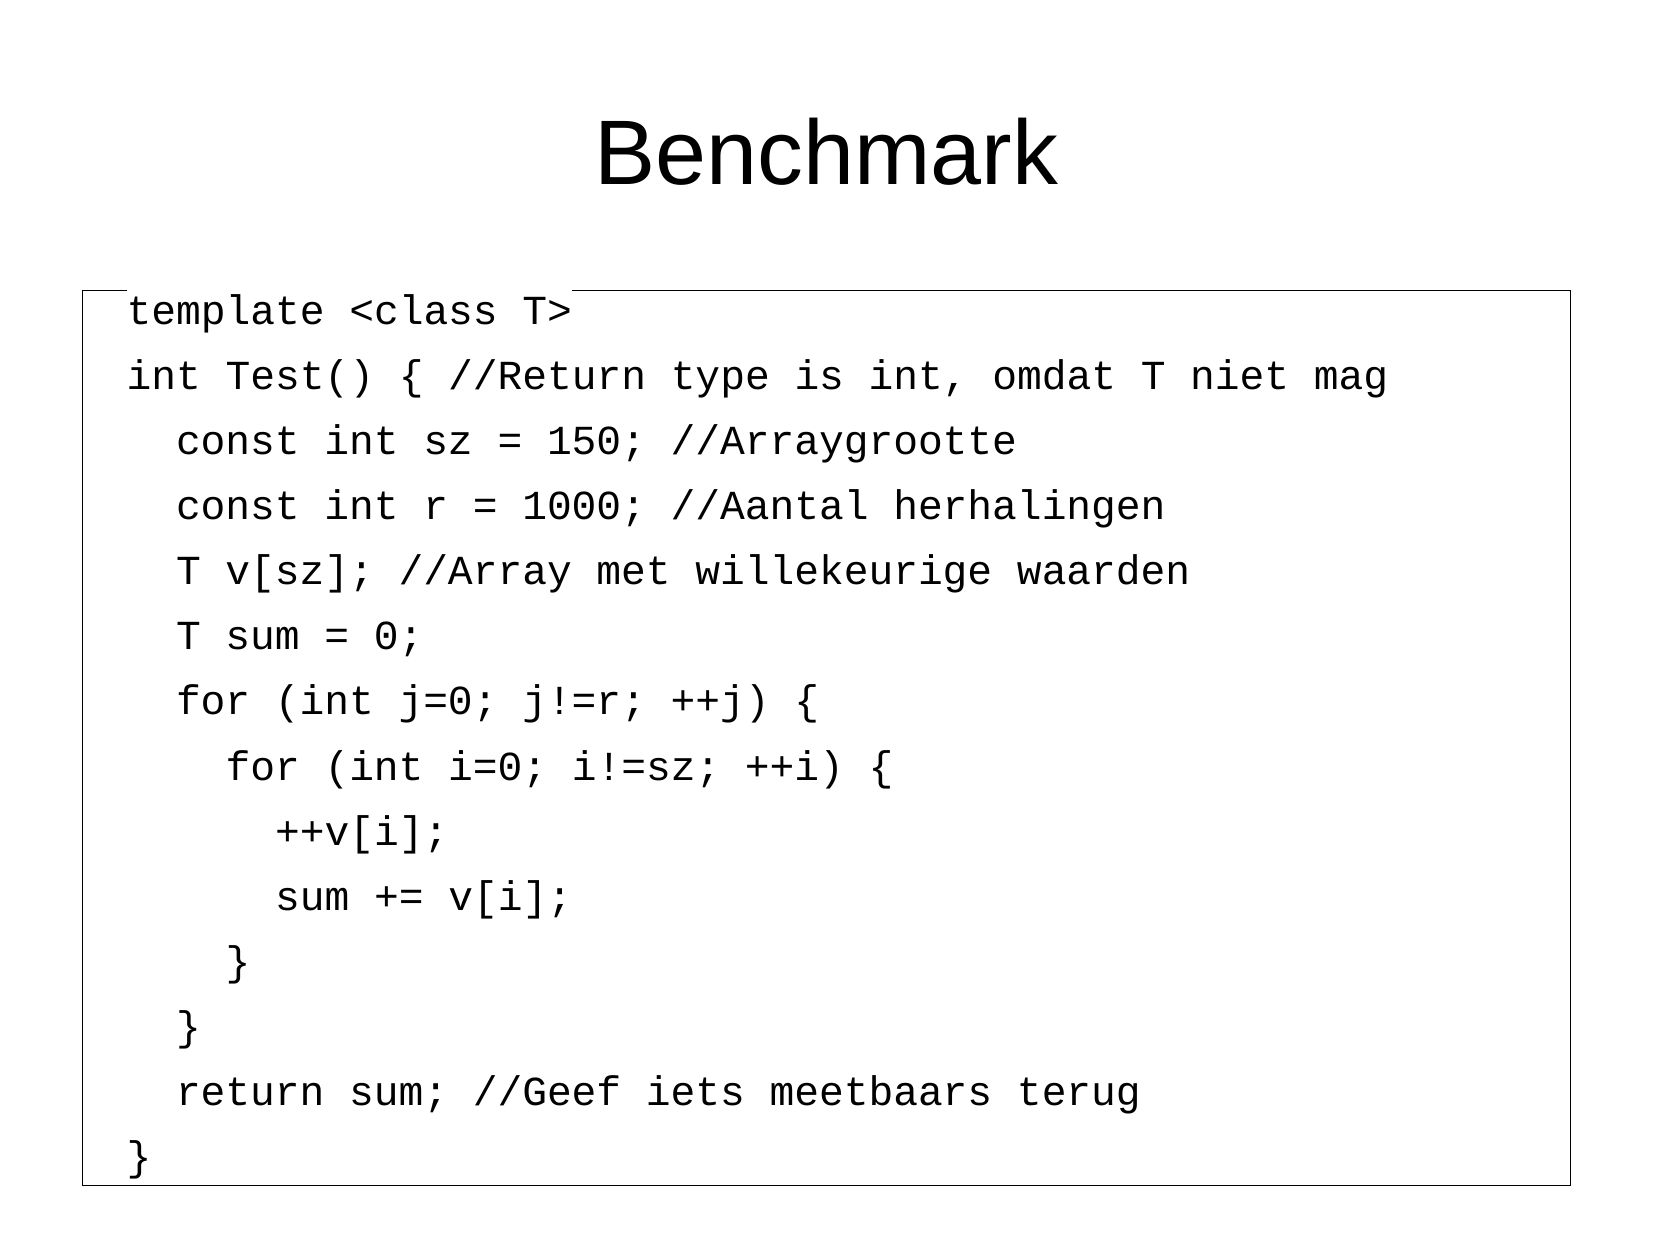

# Benchmark
template <class T>
int Test() { //Return type is int, omdat T niet mag
 const int sz = 150; //Arraygrootte
 const int r = 1000; //Aantal herhalingen
 T v[sz]; //Array met willekeurige waarden
 T sum = 0;
 for (int j=0; j!=r; ++j) {
 for (int i=0; i!=sz; ++i) {
 ++v[i];
 sum += v[i];
 }
 }
 return sum; //Geef iets meetbaars terug
}